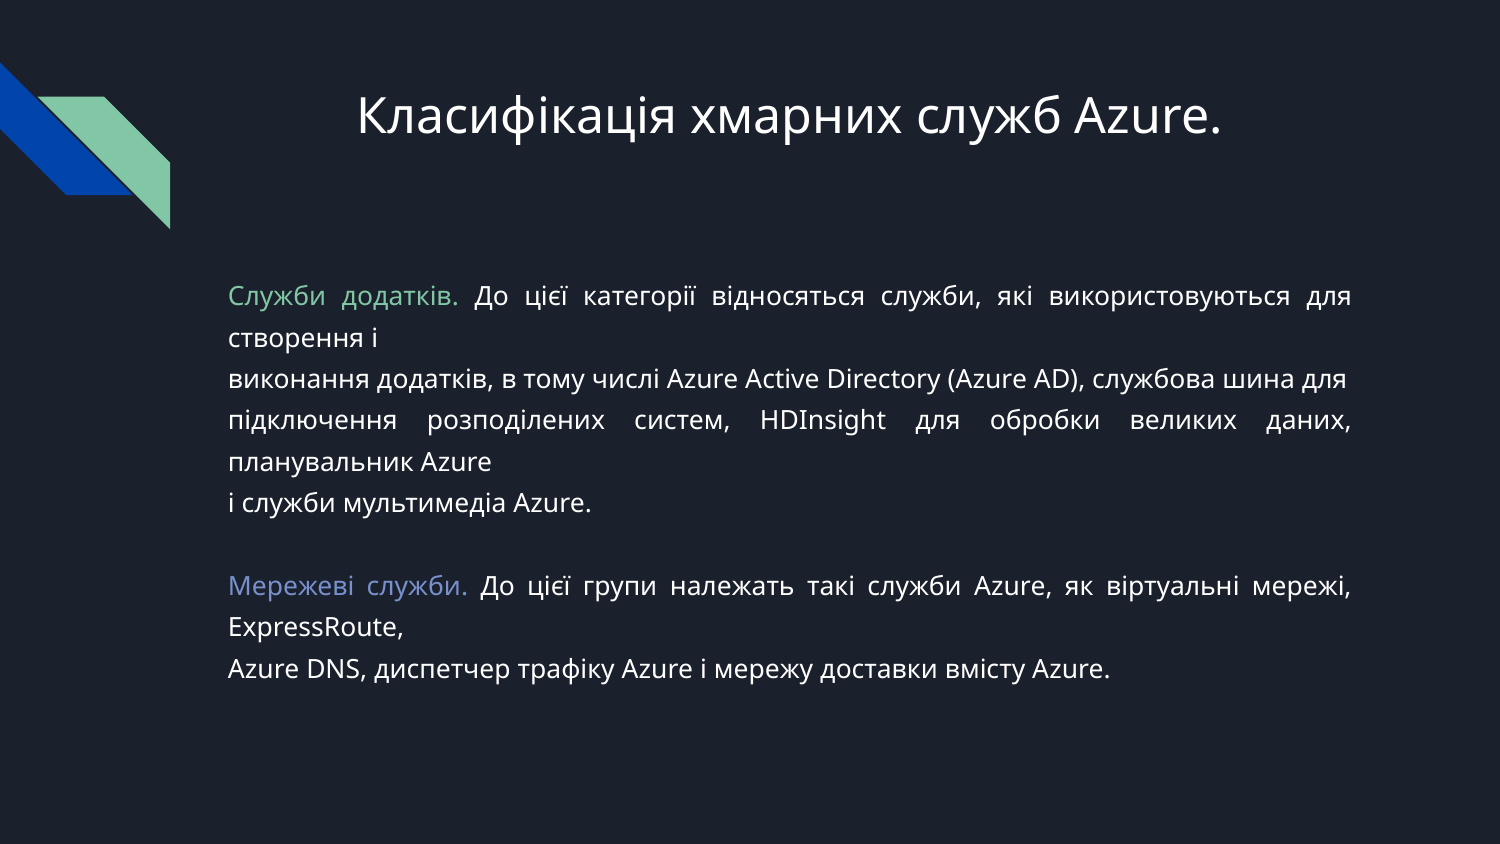

# Класифікація хмарних служб Azure.
Служби додатків. До цієї категорії відносяться служби, які використовуються для створення і
виконання додатків, в тому числі Azure Active Directory (Azure AD), службова шина для
підключення розподілених систем, HDInsight для обробки великих даних, планувальник Azure
і служби мультимедіа Azure.
Мережеві служби. До цієї групи належать такі служби Azure, як віртуальні мережі, ExpressRoute,
Azure DNS, диспетчер трафіку Azure і мережу доставки вмісту Azure.